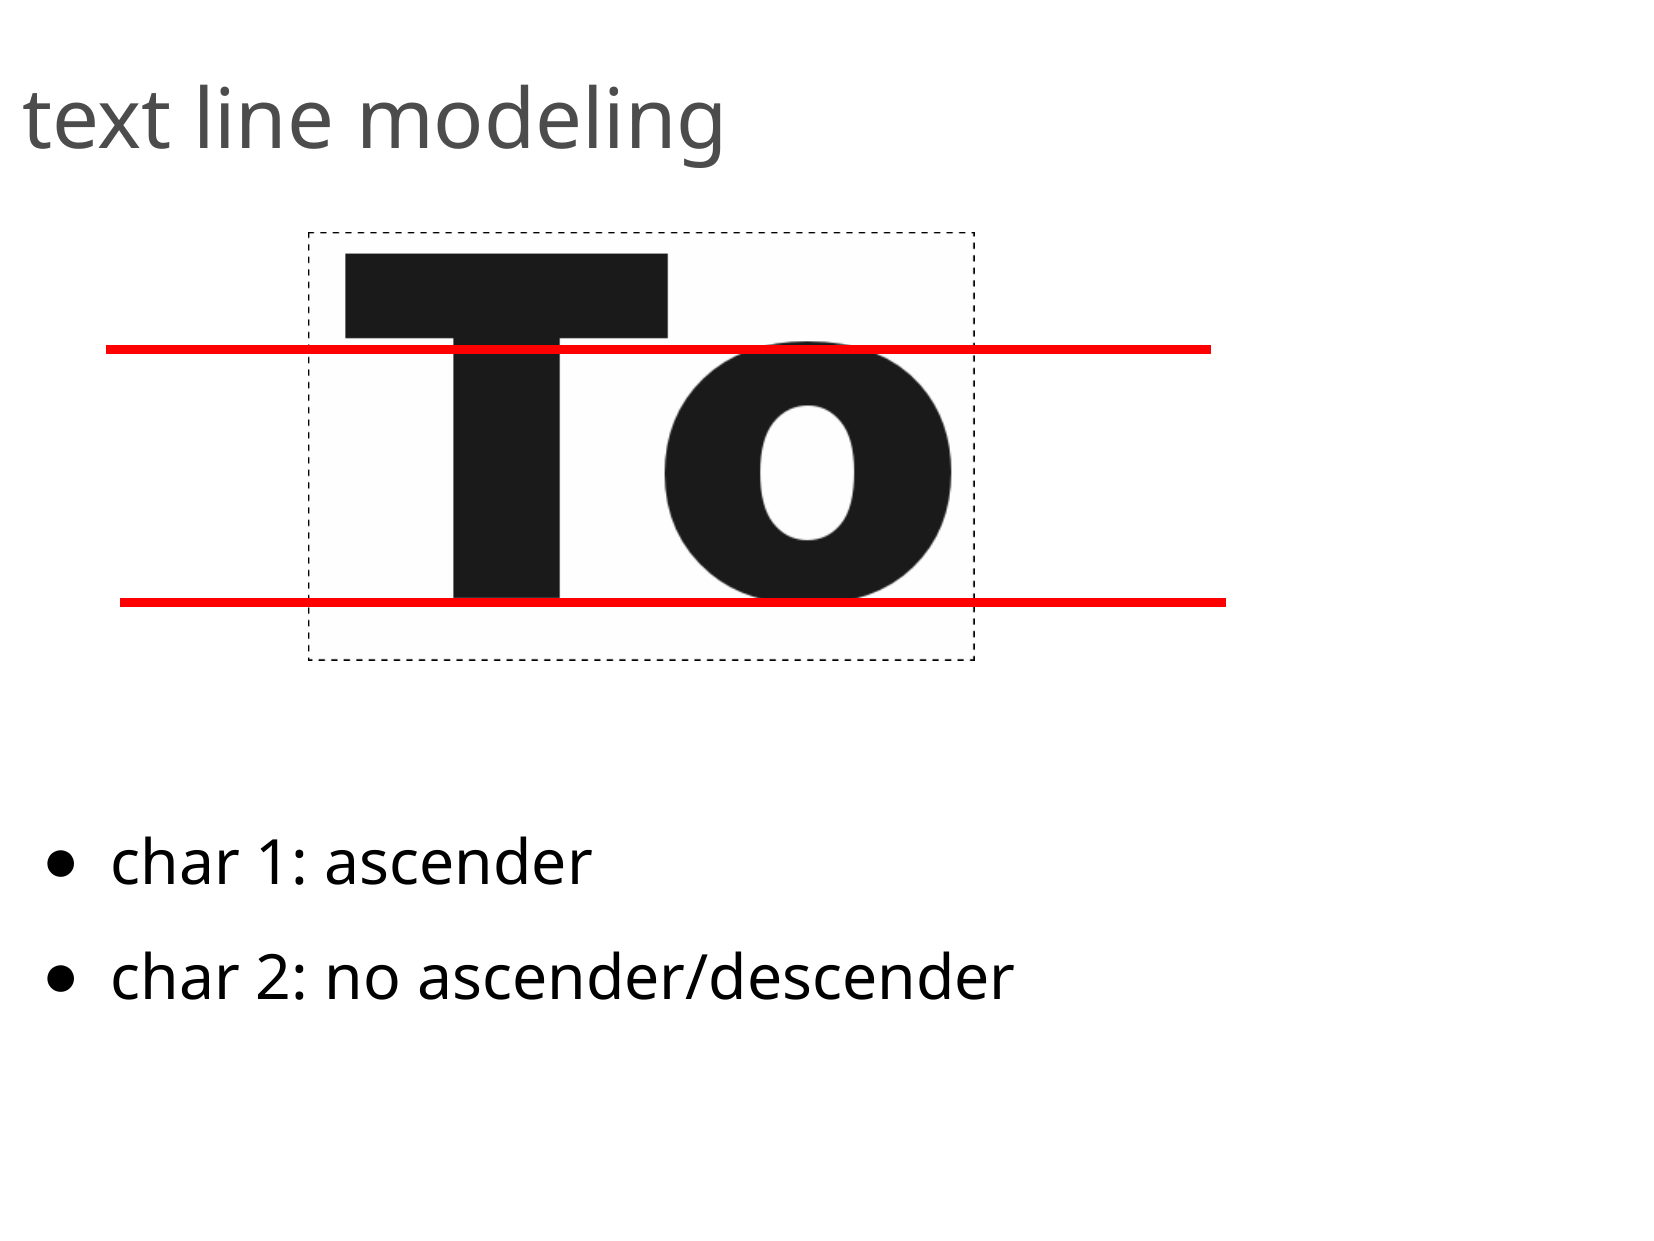

# text line modeling
char 1: ascender
char 2: no ascender/descender